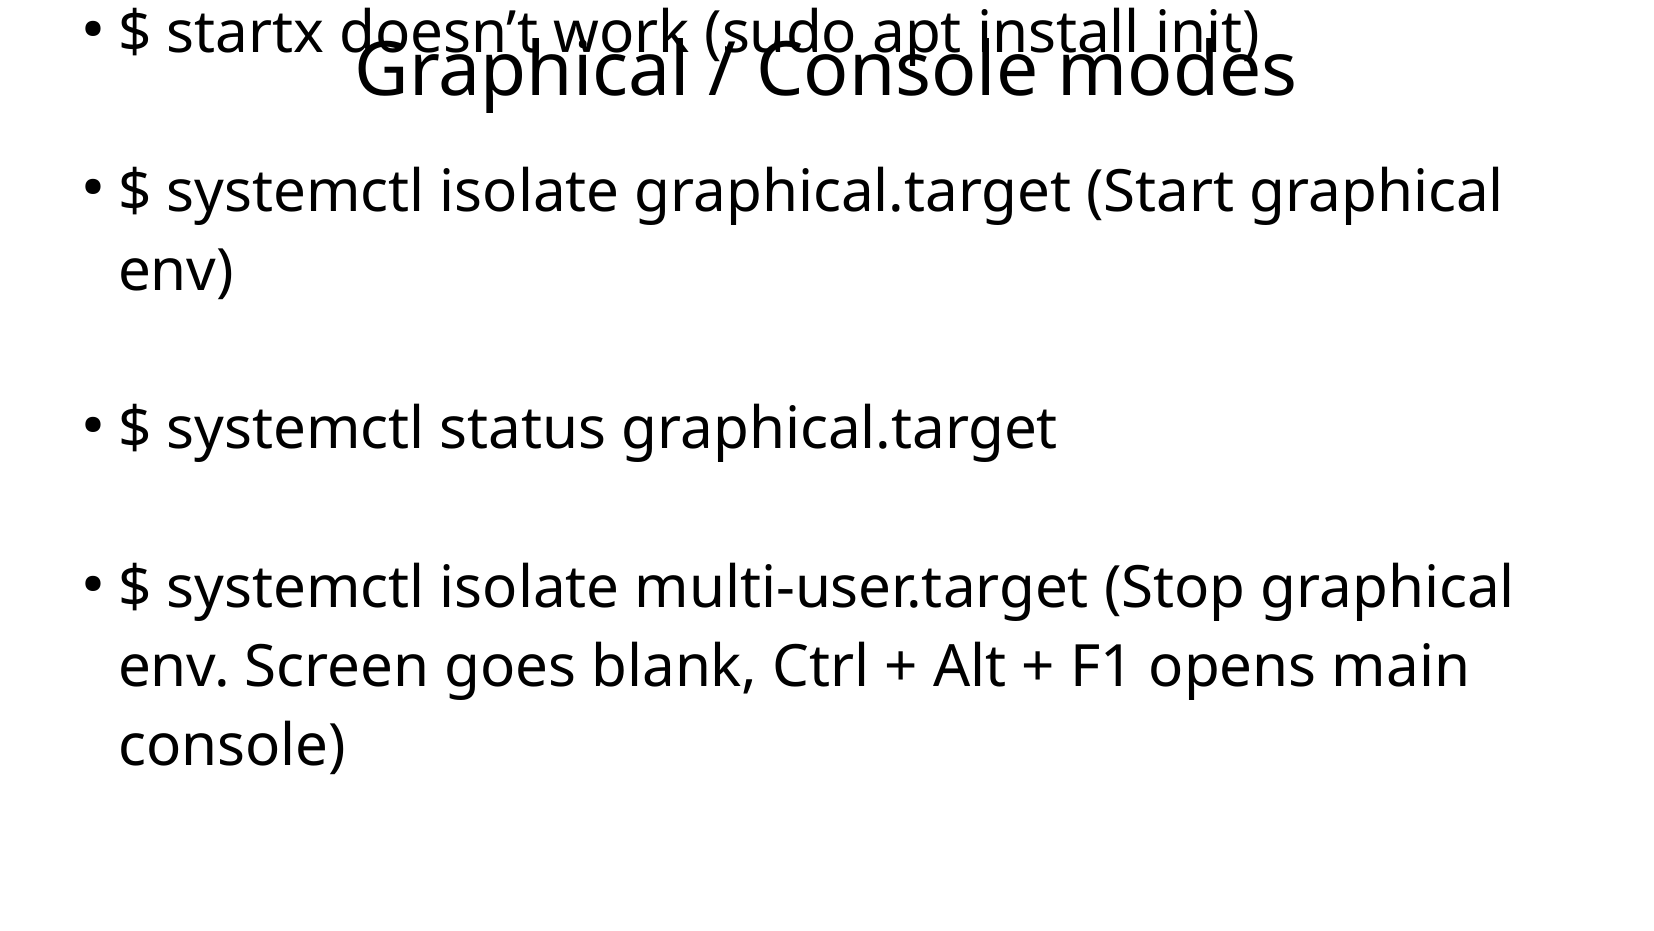

$ startx doesn’t work (sudo apt install init)
$ systemctl isolate graphical.target (Start graphical env)
$ systemctl status graphical.target
$ systemctl isolate multi-user.target (Stop graphical env. Screen goes blank, Ctrl + Alt + F1 opens main console)
# Graphical / Console modes